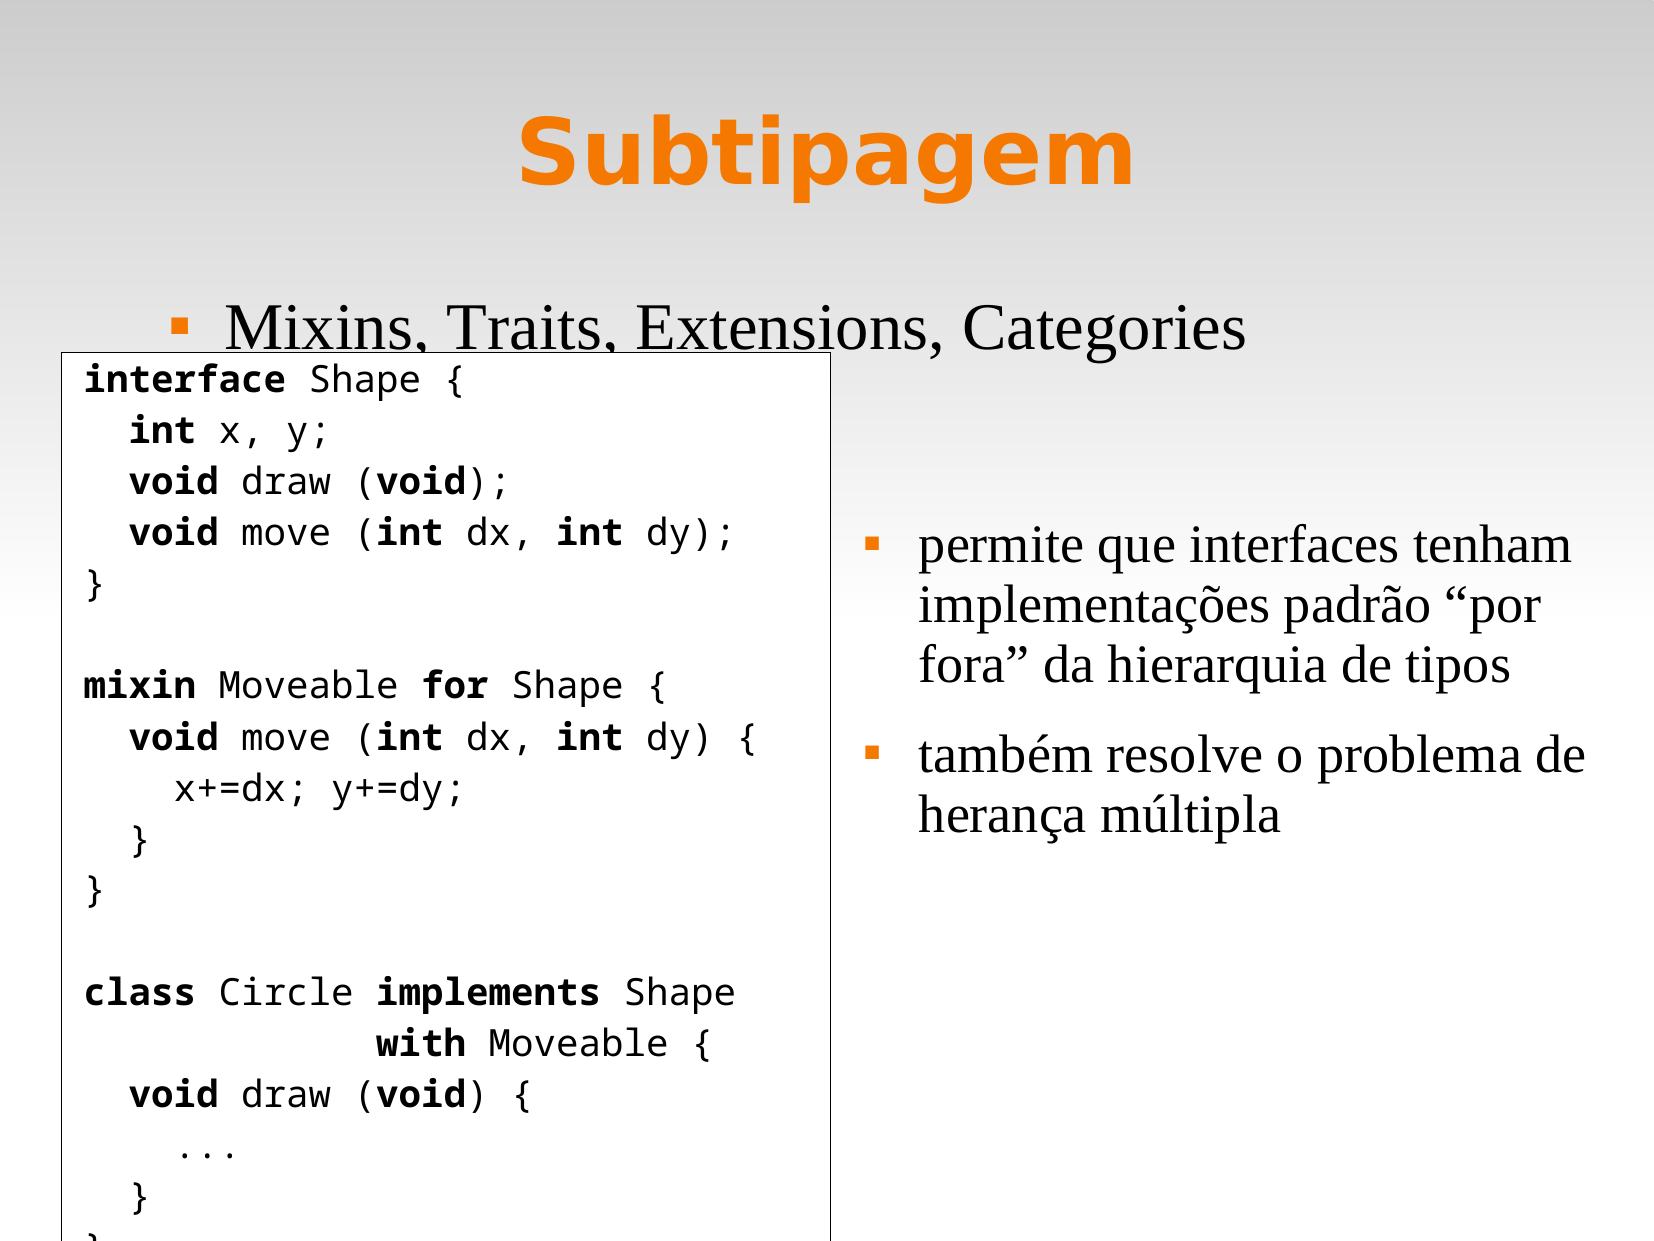

# Subtipagem
Mixins, Traits, Extensions, Categories
 interface Shape {
 int x, y;
 void draw (void);
 void move (int dx, int dy);
 }
 mixin Moveable for Shape {
 void move (int dx, int dy) {
 x+=dx; y+=dy;
 }
 }
 class Circle implements Shape
 with Moveable {
 void draw (void) {
 ...
 }
 }
permite que interfaces tenham implementações padrão “por fora” da hierarquia de tipos
também resolve o problema de herança múltipla